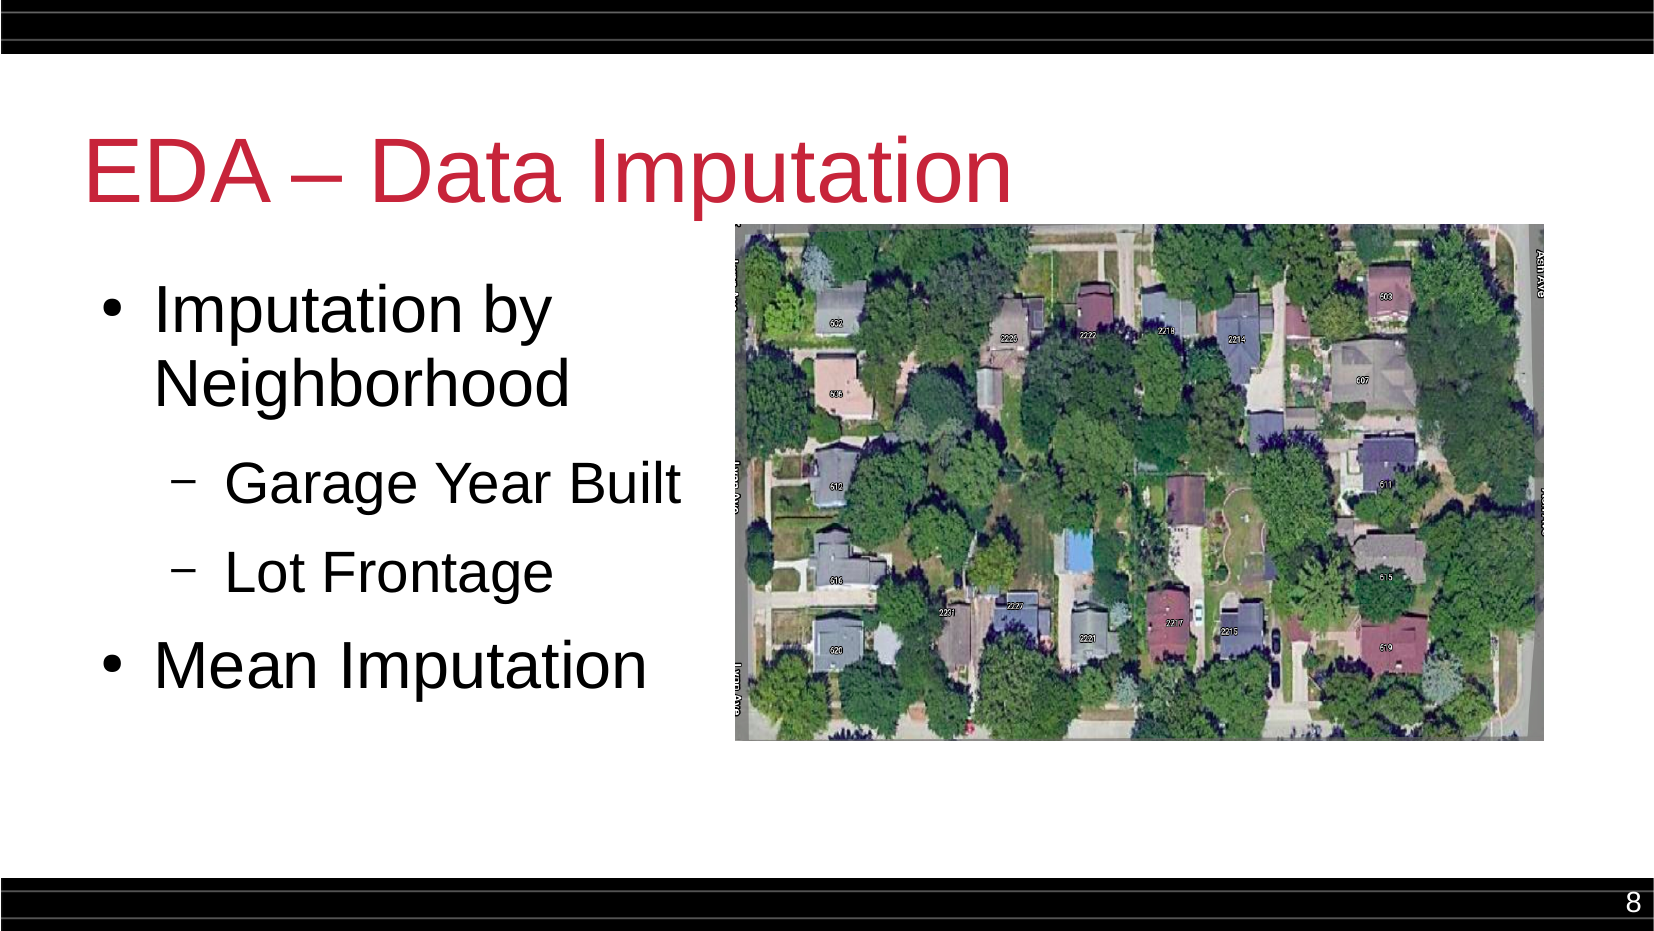

# EDA – Data Imputation
Imputation by Neighborhood
Garage Year Built
Lot Frontage
Mean Imputation